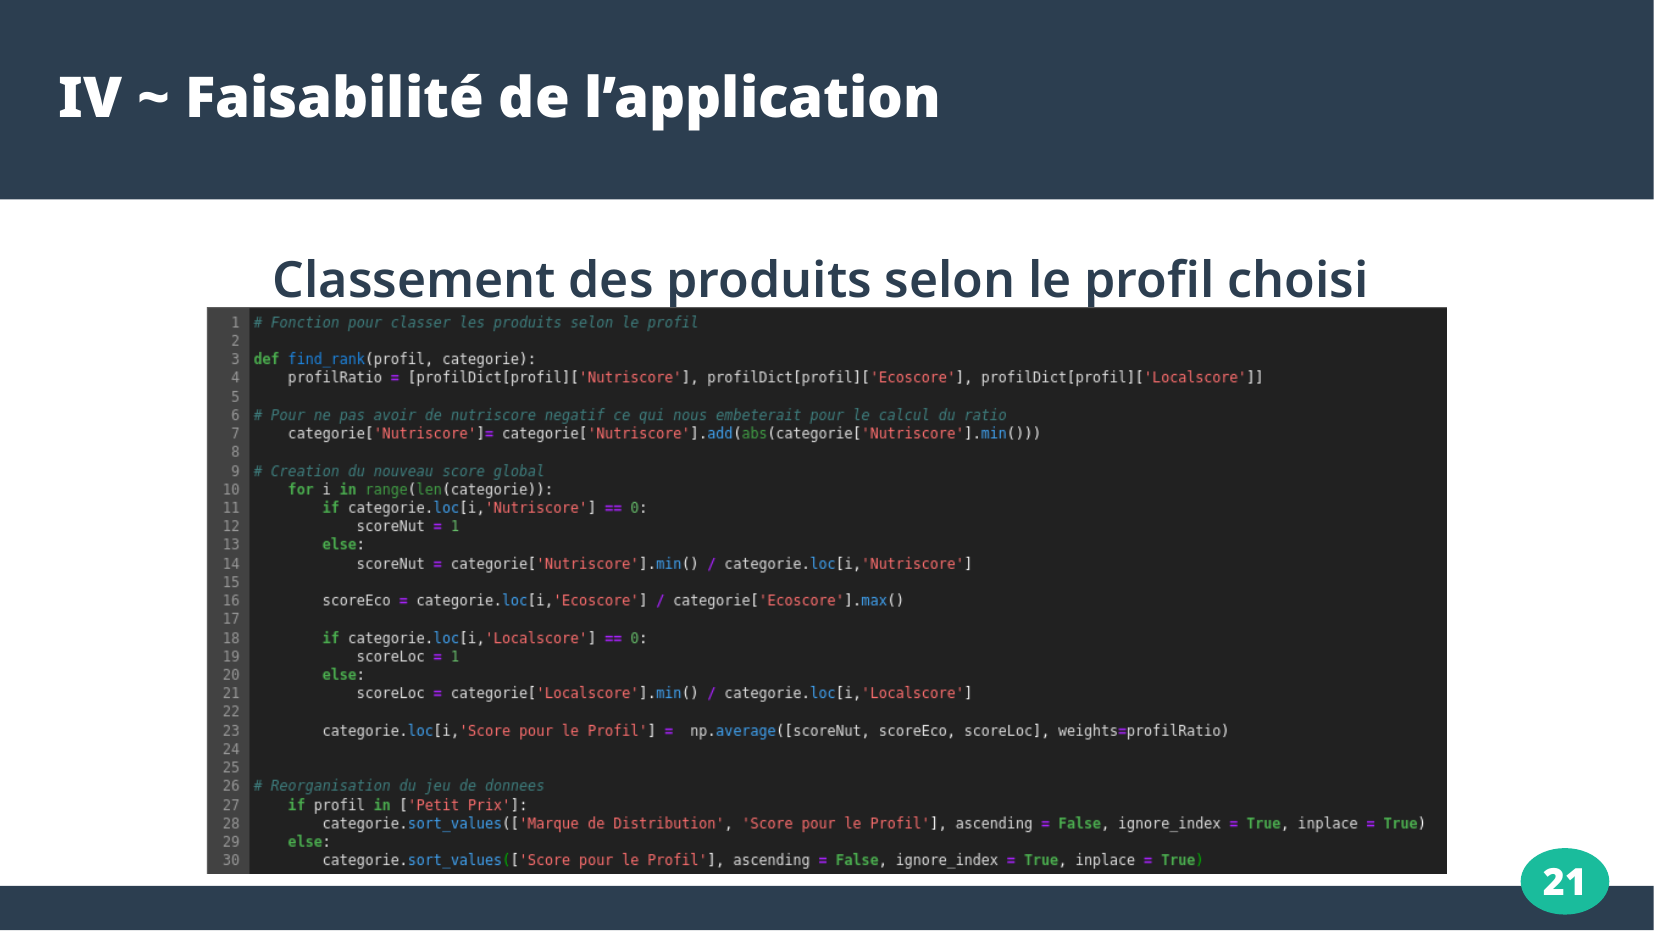

# IV ~ Faisabilité de l’application
Classement des produits selon le profil choisi
21